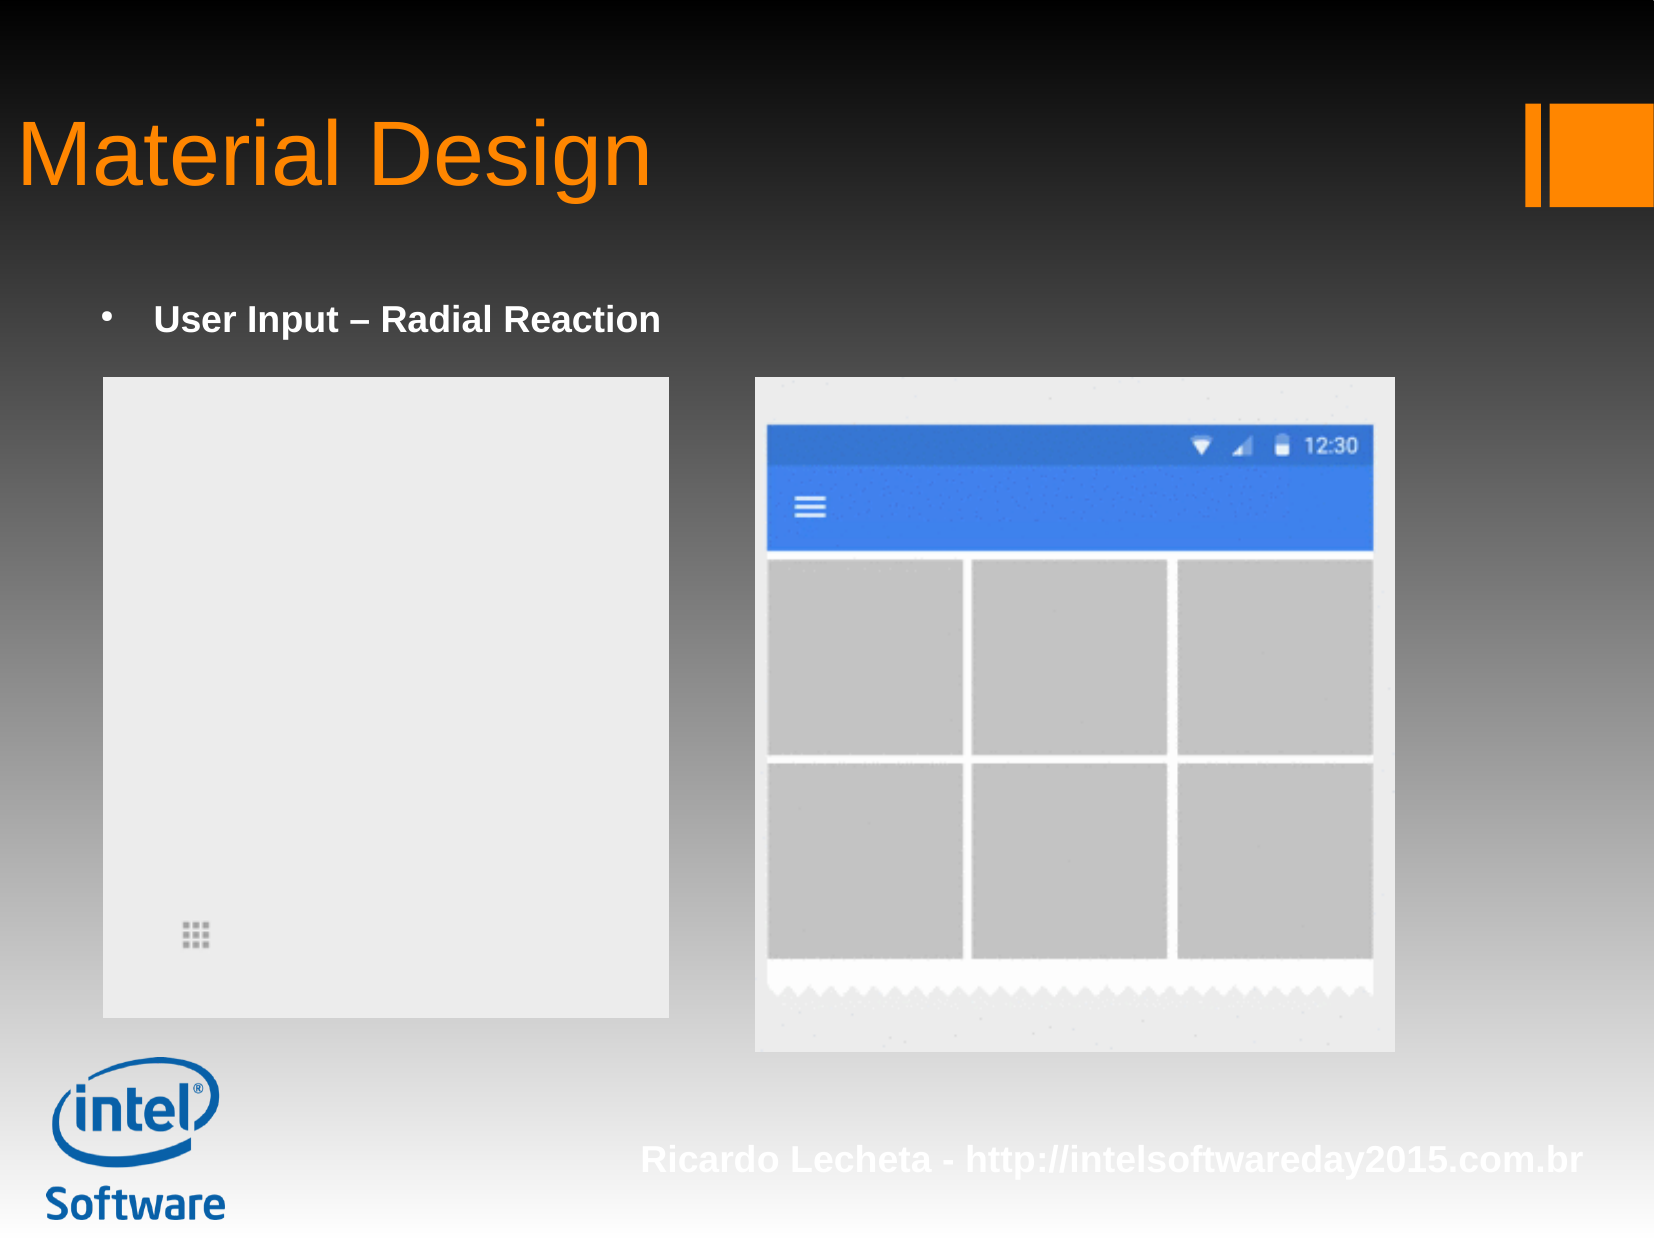

# Material Design
User Input – Radial Reaction
Ricardo Lecheta - http://intelsoftwareday2015.com.br